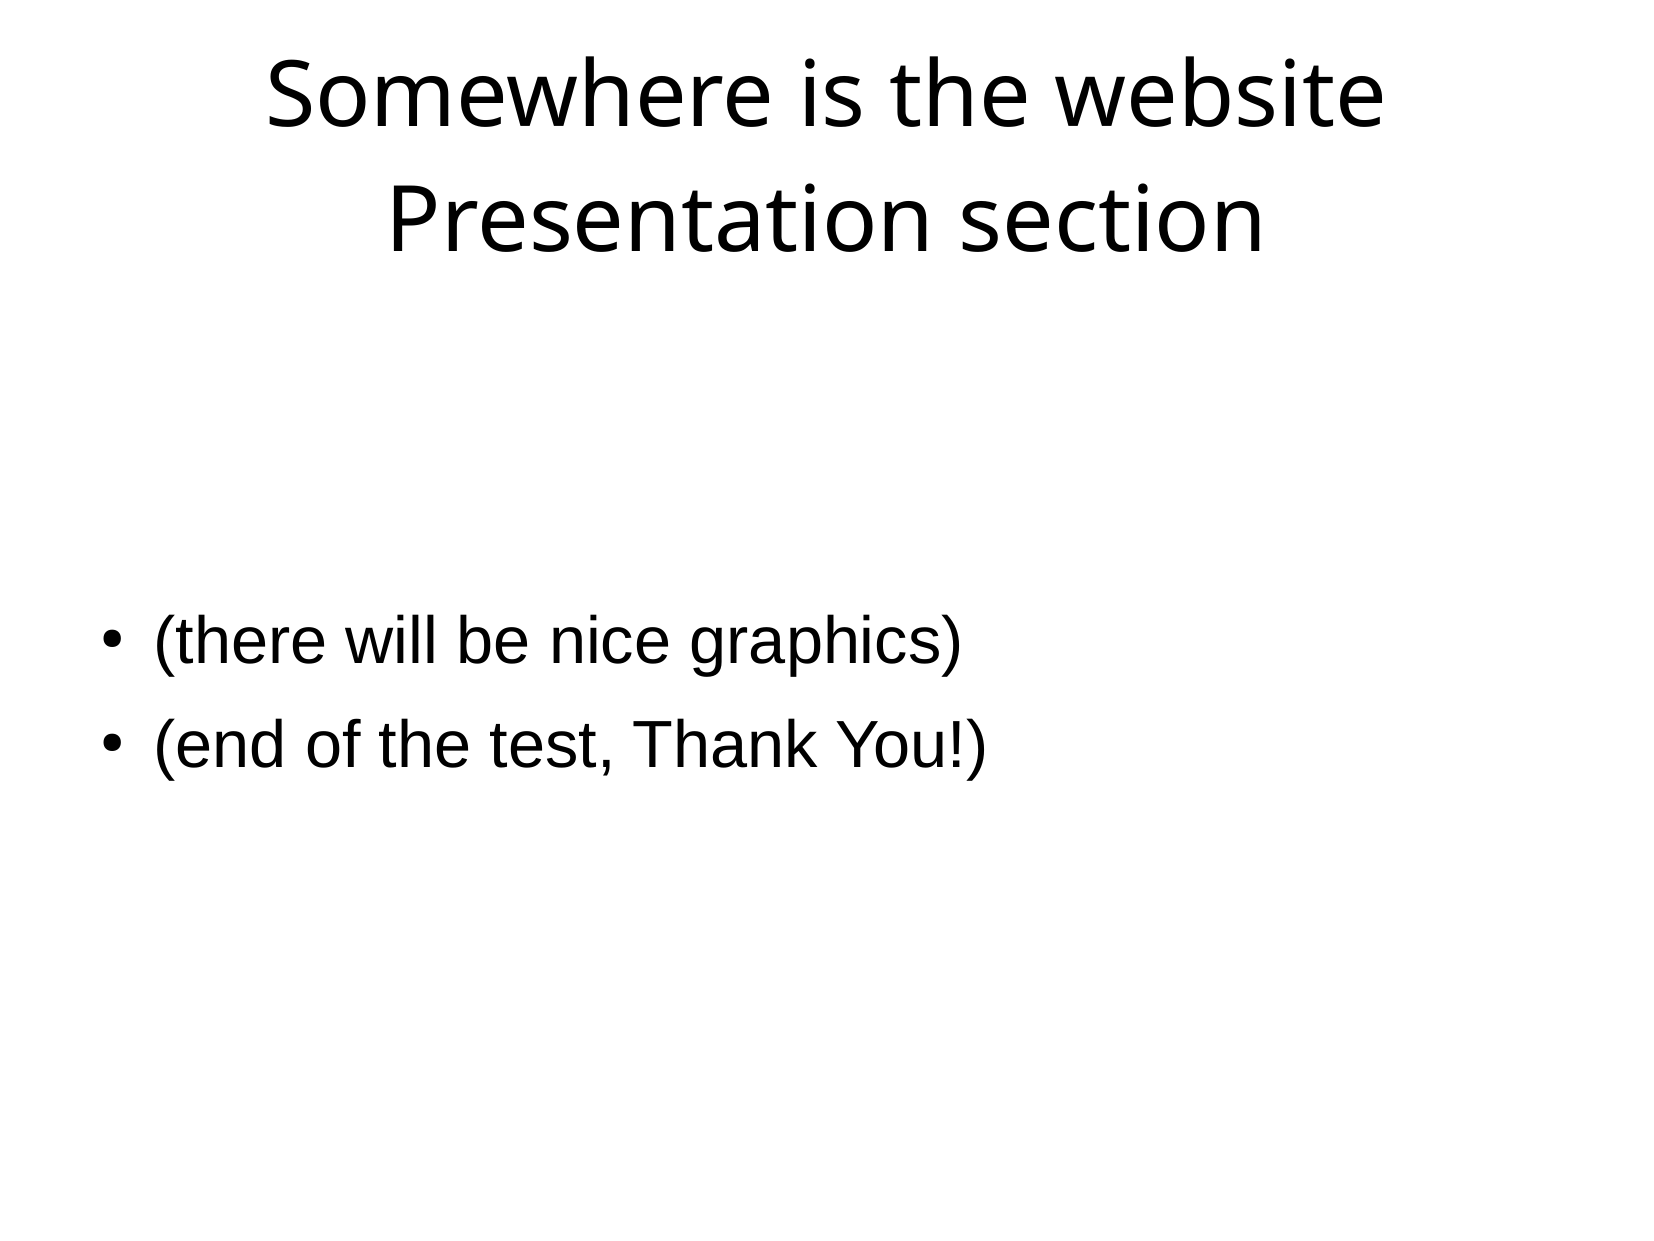

# Somewhere is the website Presentation section
(there will be nice graphics)
(end of the test, Thank You!)